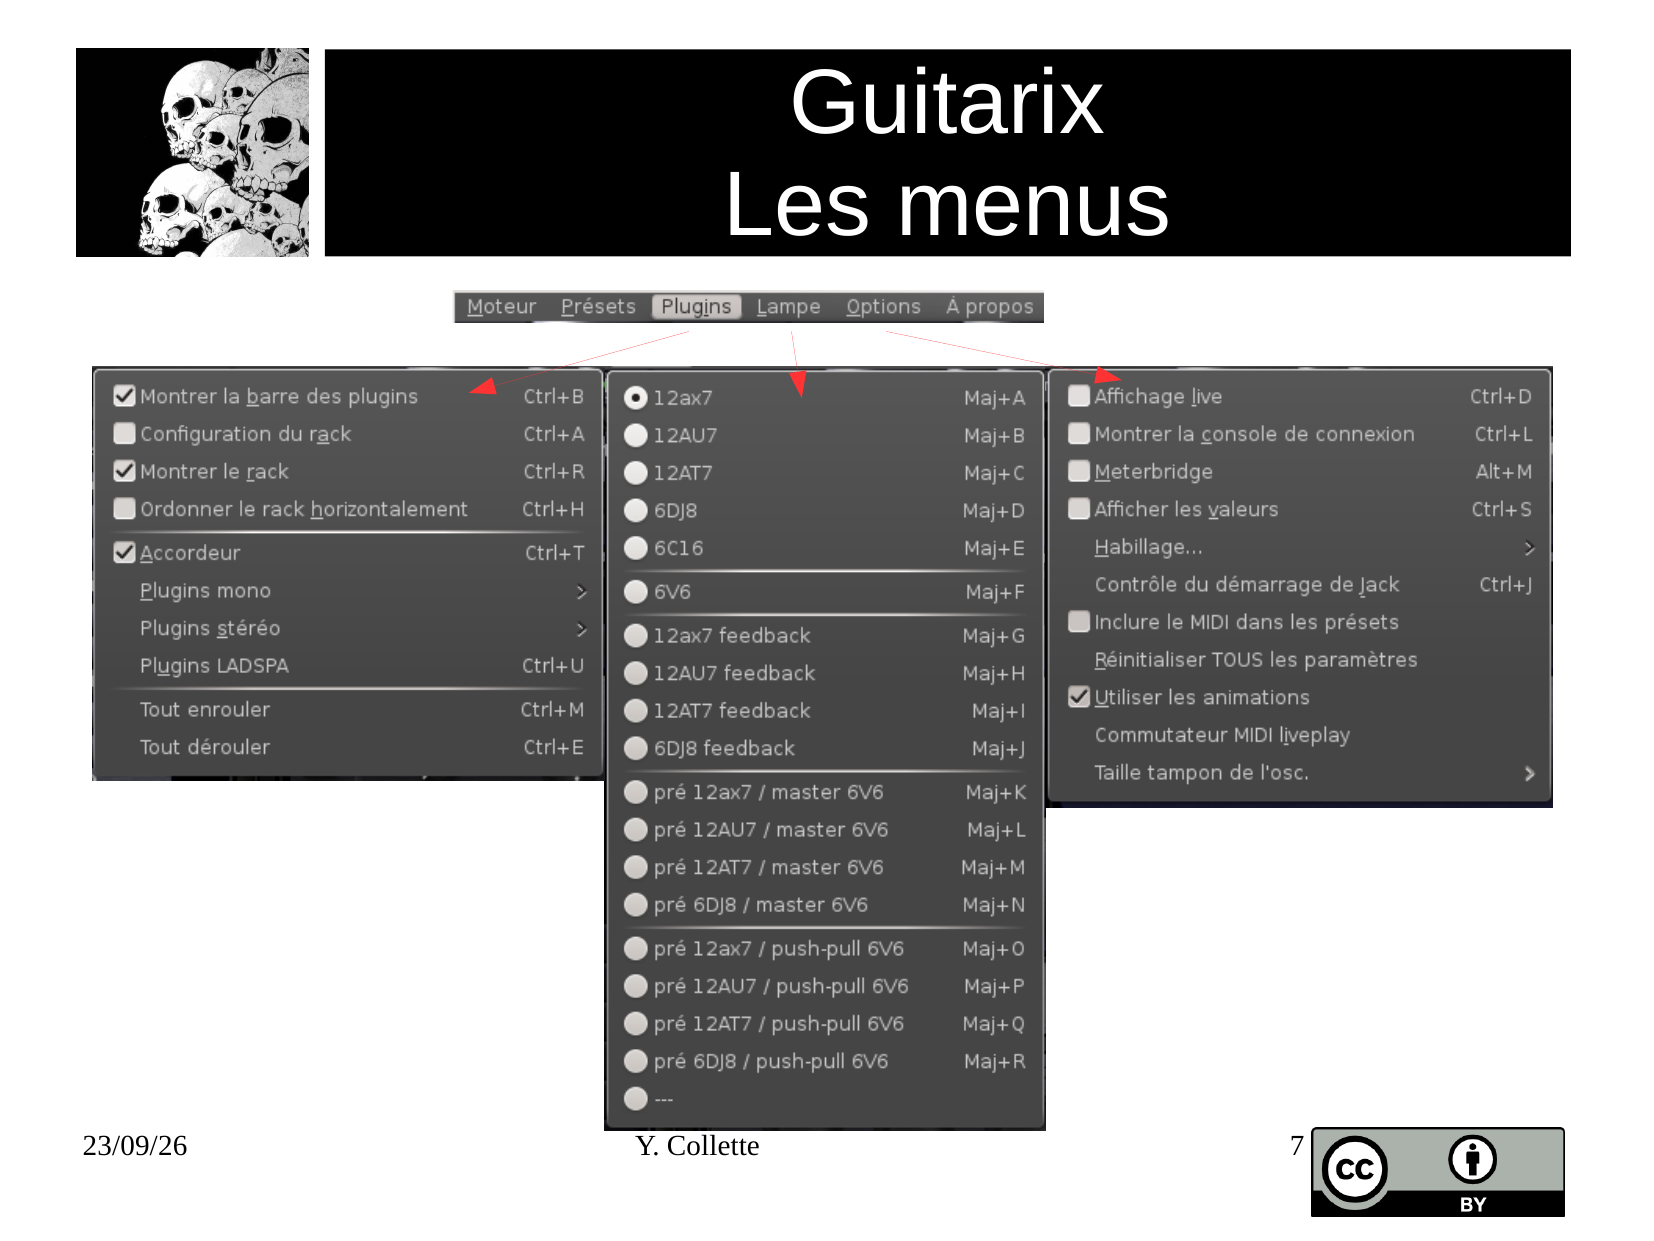

# Guitarix Les menus
Y. Collette
7